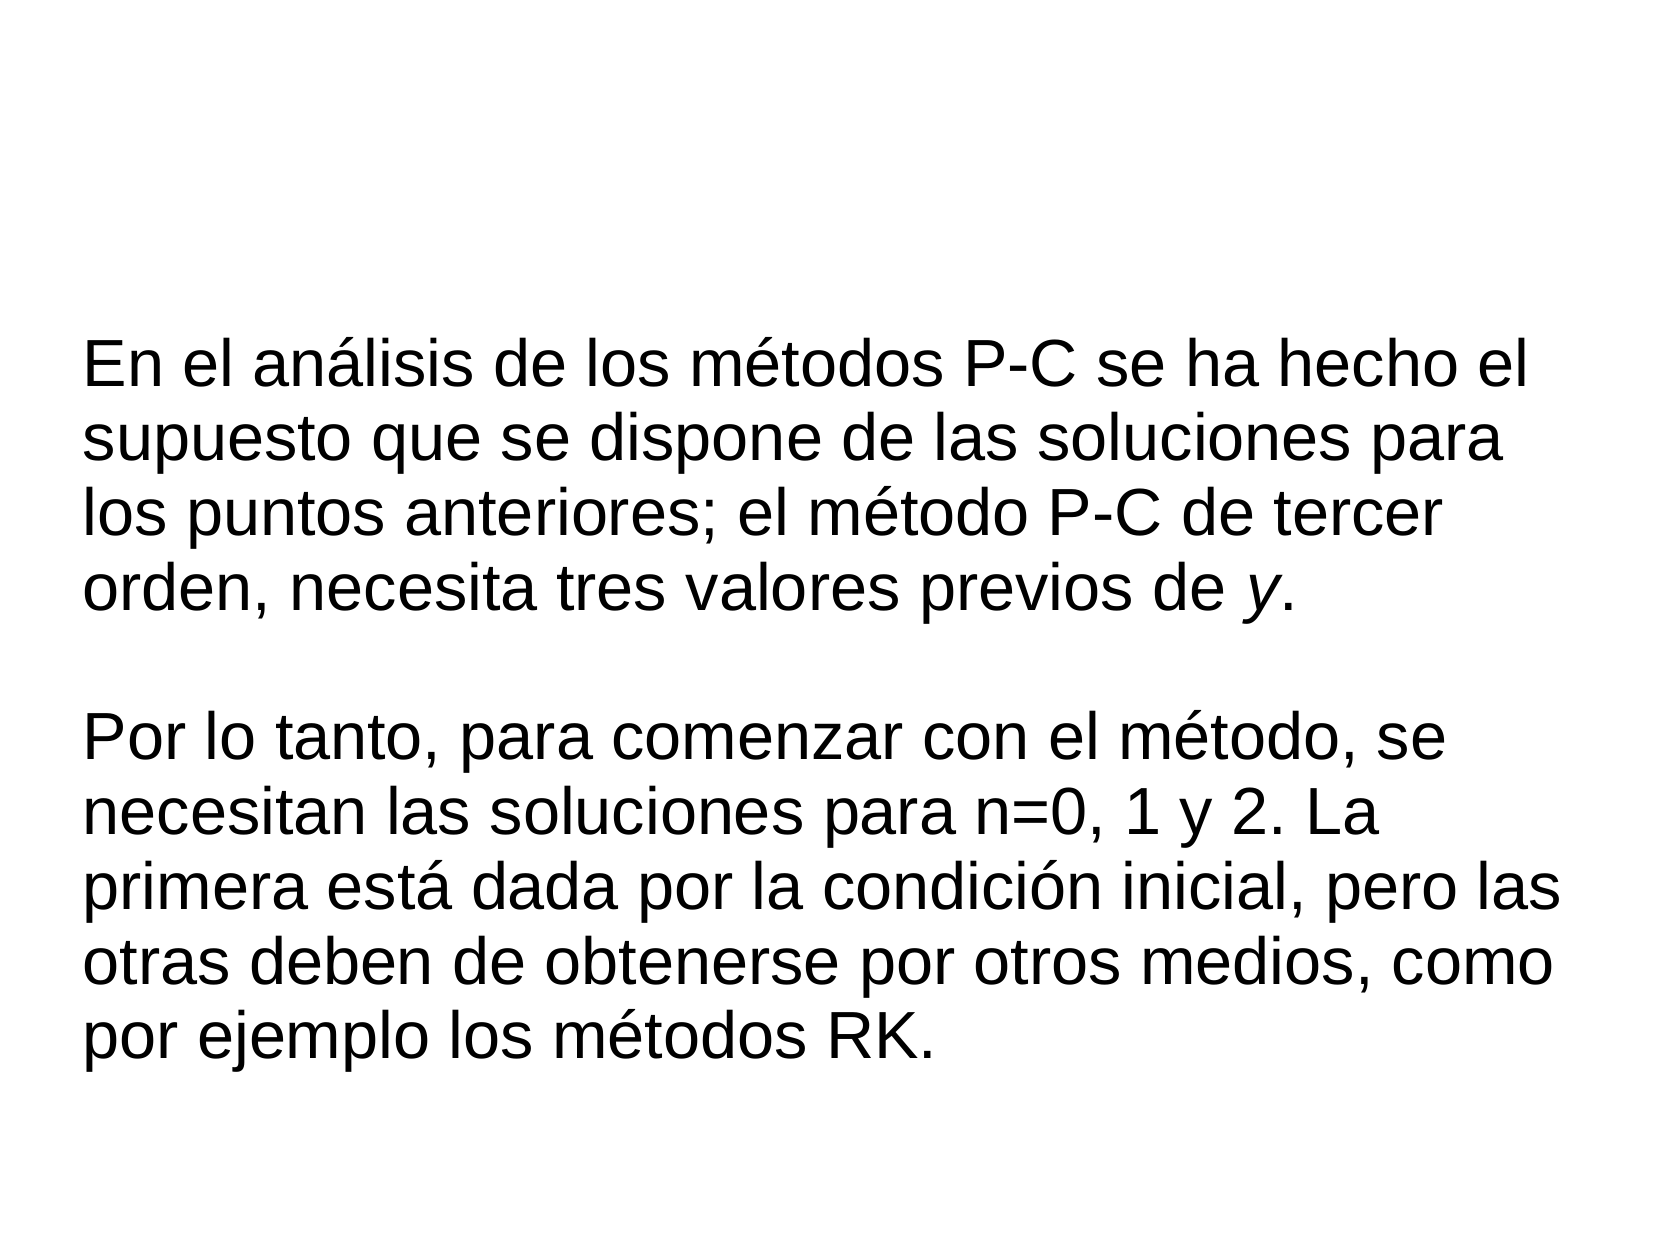

#
En el análisis de los métodos P-C se ha hecho el supuesto que se dispone de las soluciones para los puntos anteriores; el método P-C de tercer orden, necesita tres valores previos de y.
Por lo tanto, para comenzar con el método, se necesitan las soluciones para n=0, 1 y 2. La primera está dada por la condición inicial, pero las otras deben de obtenerse por otros medios, como por ejemplo los métodos RK.